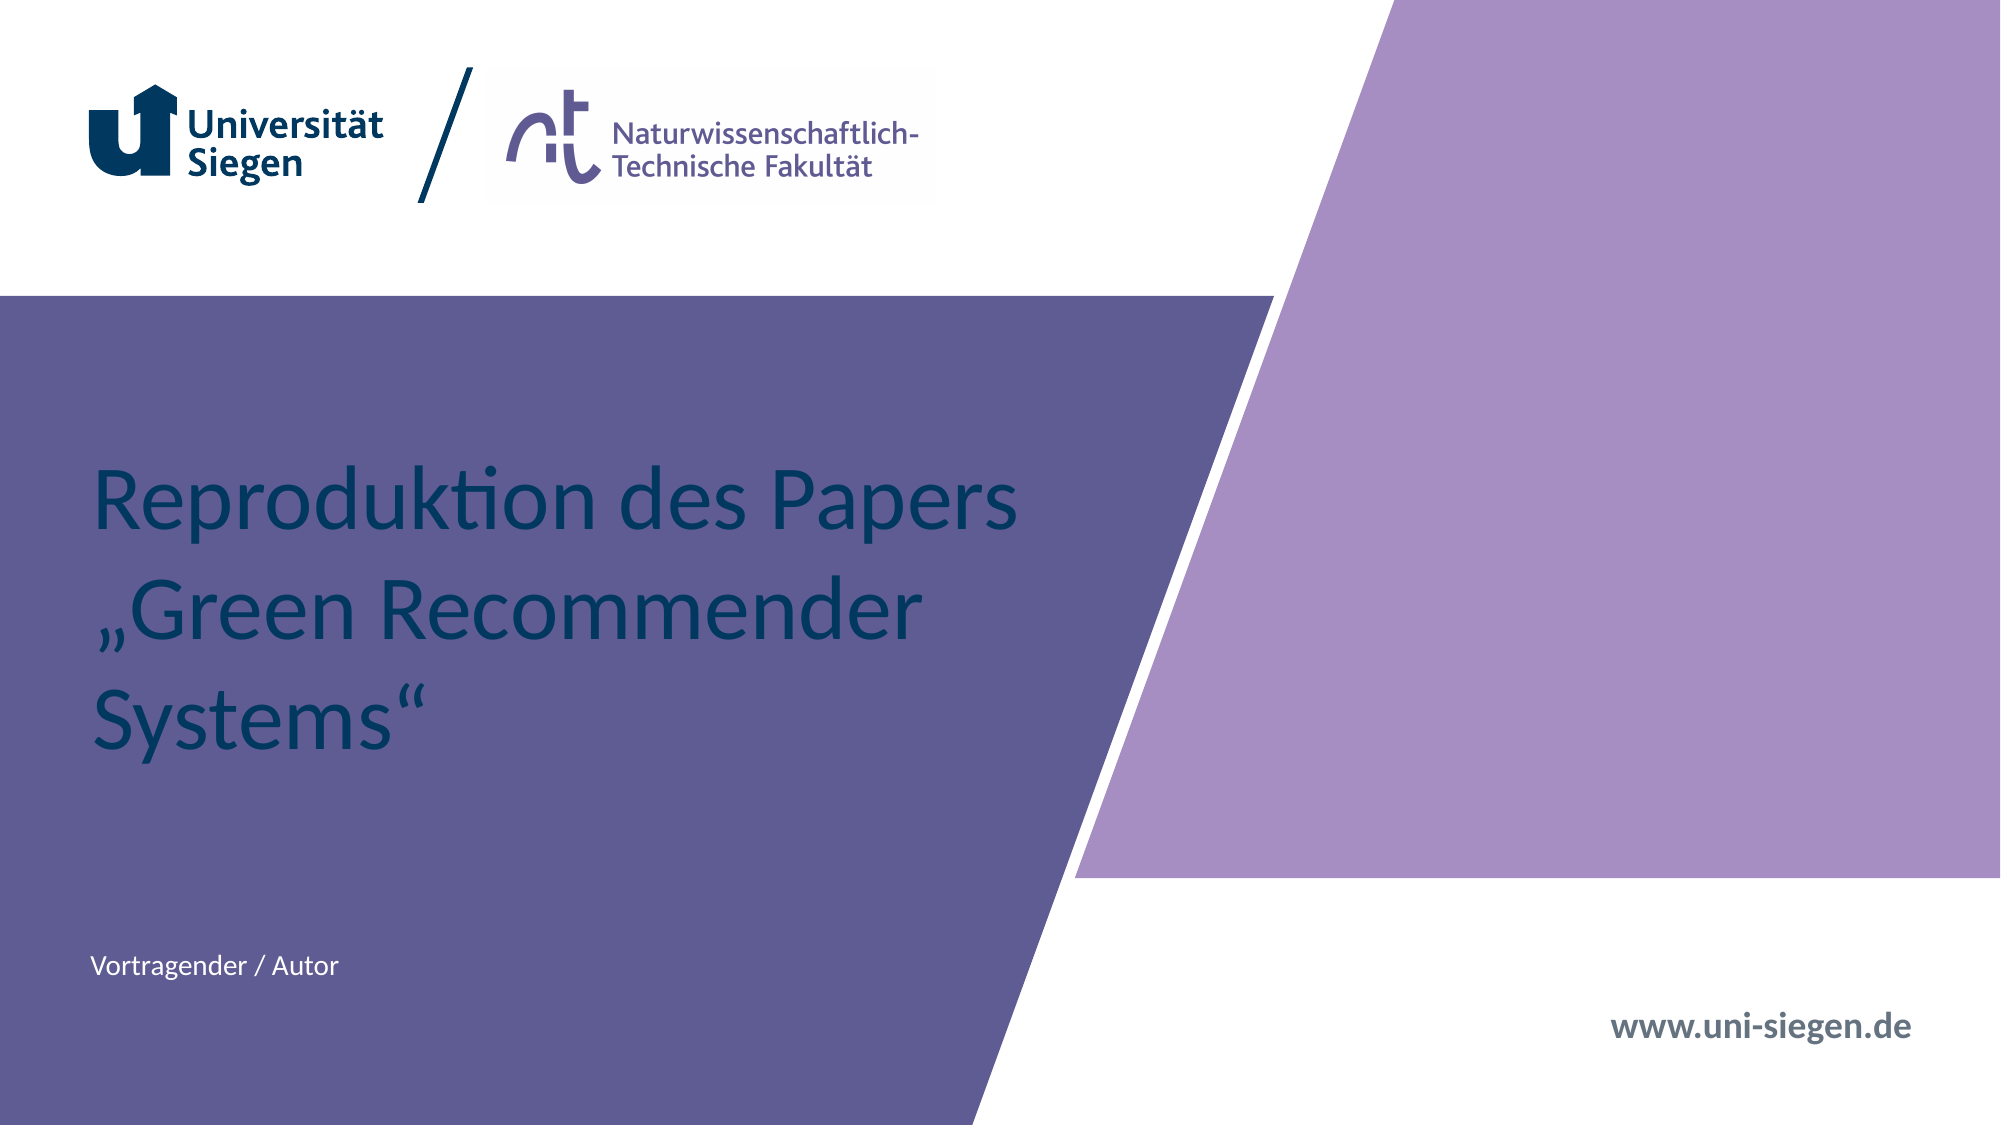

# Reproduktion des Papers „Green Recommender Systems“
Vortragender / Autor